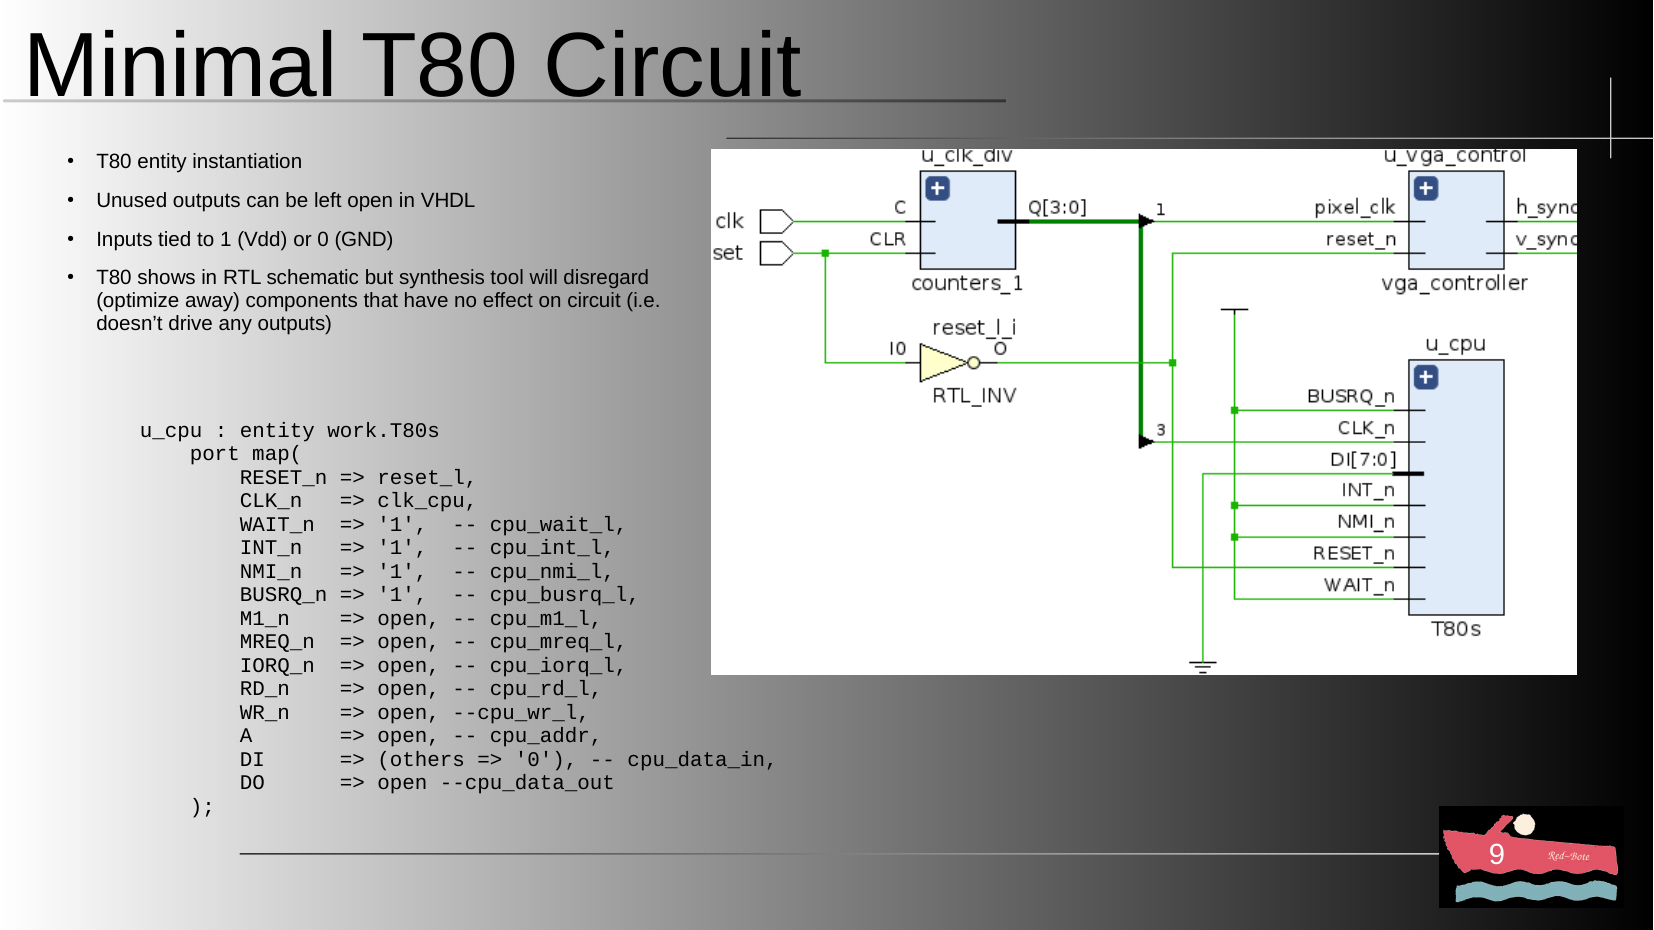

# Minimal T80 Circuit
T80 entity instantiation
Unused outputs can be left open in VHDL
Inputs tied to 1 (Vdd) or 0 (GND)
T80 shows in RTL schematic but synthesis tool will disregard (optimize away) components that have no effect on circuit (i.e. doesn’t drive any outputs)
 u_cpu : entity work.T80s
 port map(
 RESET_n => reset_l,
 CLK_n => clk_cpu,
 WAIT_n => '1', -- cpu_wait_l,
 INT_n => '1', -- cpu_int_l,
 NMI_n => '1', -- cpu_nmi_l,
 BUSRQ_n => '1', -- cpu_busrq_l,
 M1_n => open, -- cpu_m1_l,
 MREQ_n => open, -- cpu_mreq_l,
 IORQ_n => open, -- cpu_iorq_l,
 RD_n => open, -- cpu_rd_l,
 WR_n => open, --cpu_wr_l,
 A => open, -- cpu_addr,
 DI => (others => '0'), -- cpu_data_in,
 DO => open --cpu_data_out
 );
9